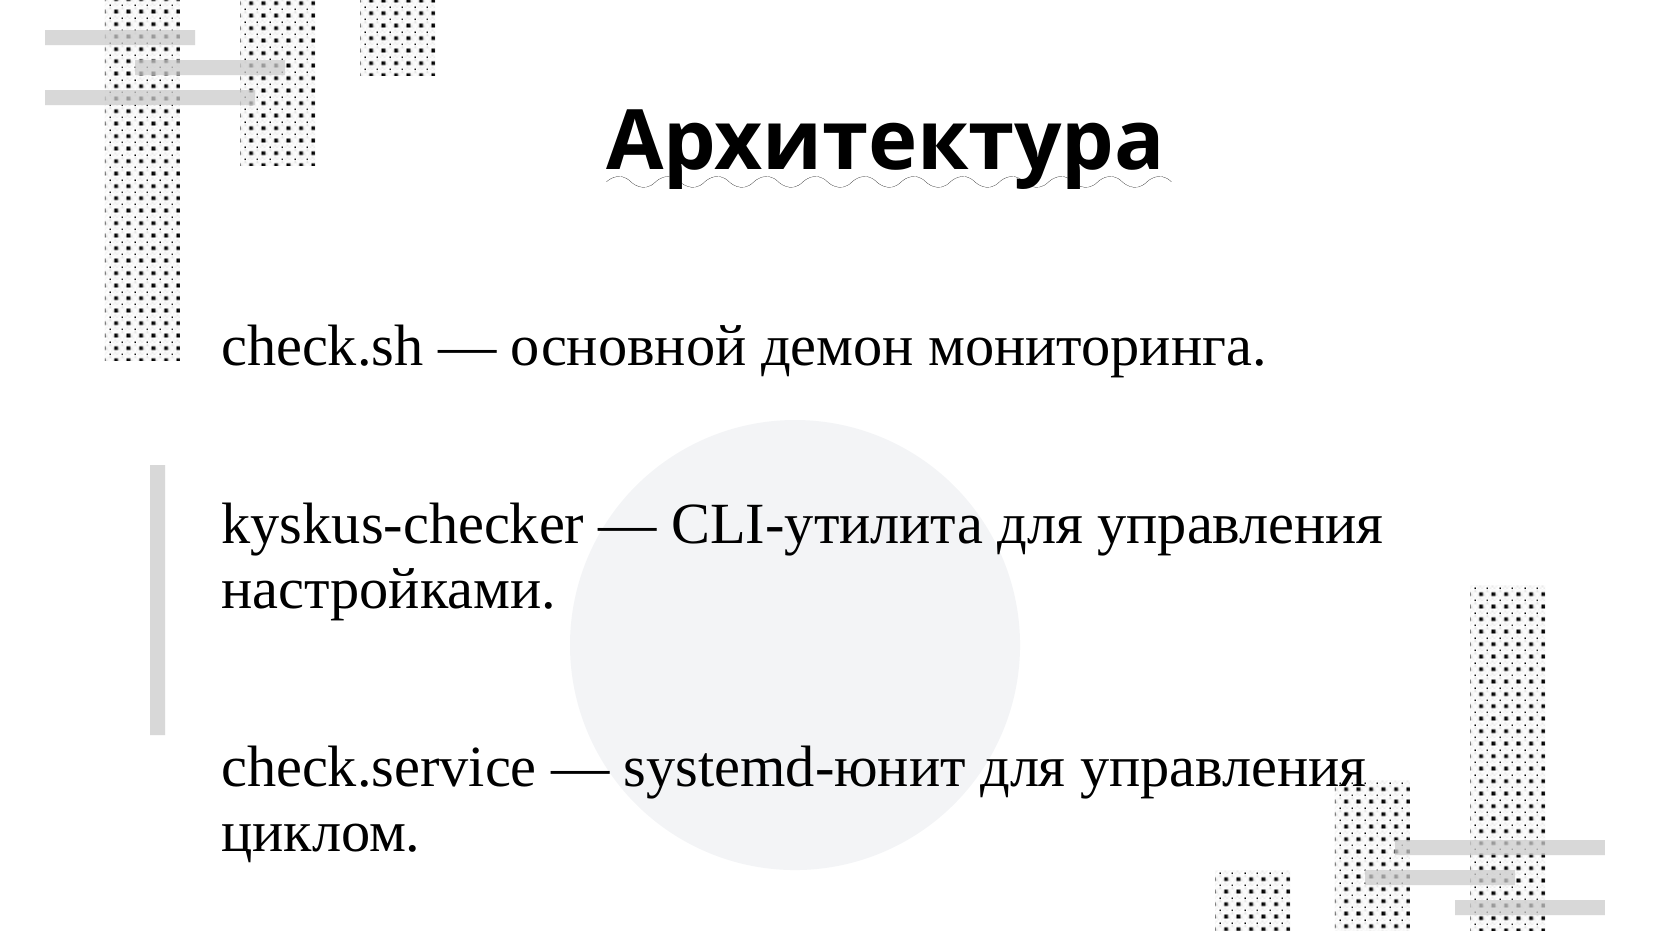

# Архитектура
check.sh — основной демон мониторинга.
kyskus-checker — CLI-утилита для управления настройками.
check.service — systemd-юнит для управления циклом.